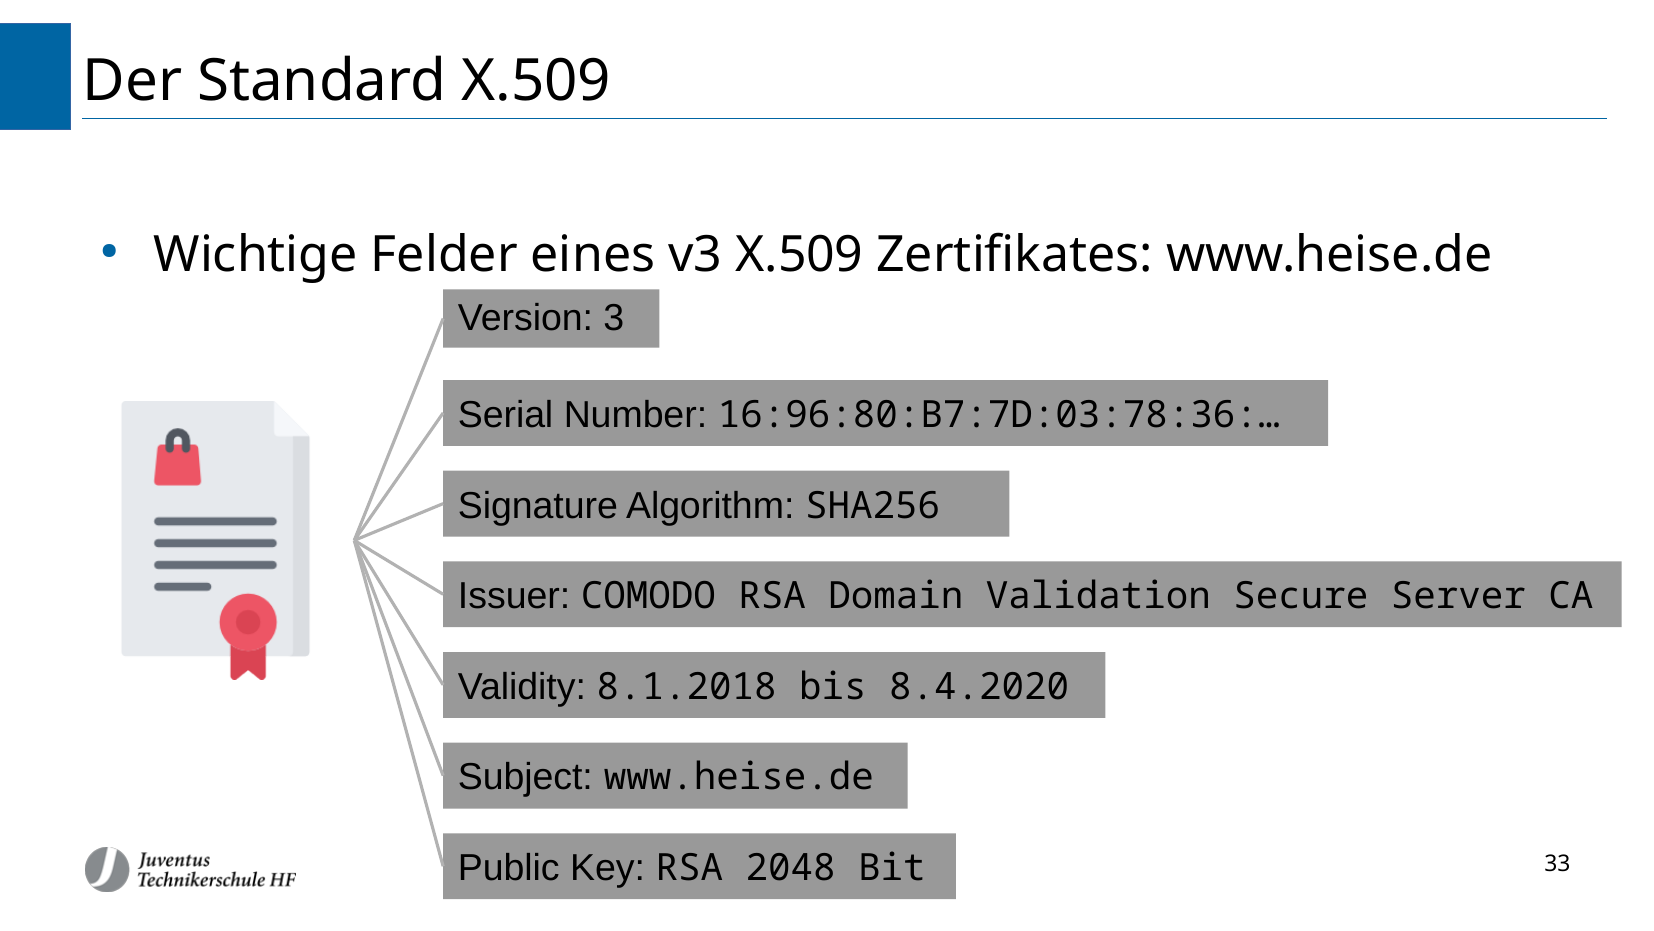

# Der Standard X.509
Wichtige Felder eines v3 X.509 Zertifikates: www.heise.de
Version: 3
Serial Number: 16:96:80:B7:7D:03:78:36:…
Signature Algorithm: SHA256
Issuer: COMODO RSA Domain Validation Secure Server CA
Validity: 8.1.2018 bis 8.4.2020
Subject: www.heise.de
Public Key: RSA 2048 Bit
2018-2023
33